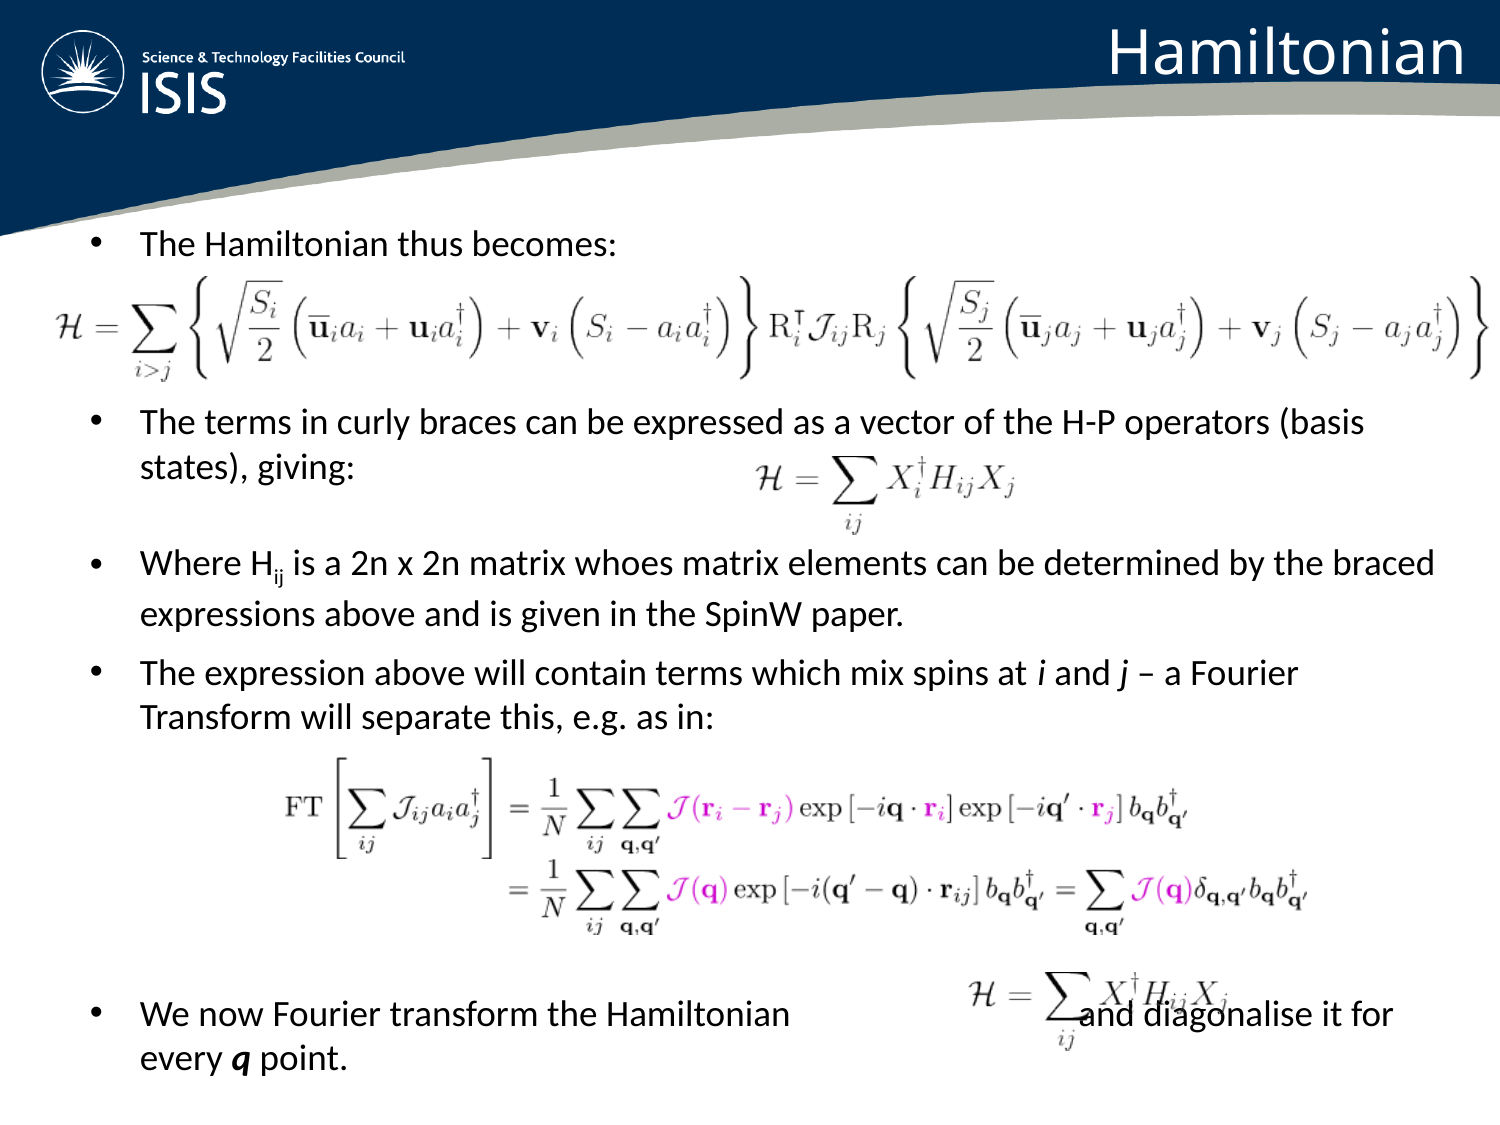

Hamiltonian
The Hamiltonian thus becomes:
The terms in curly braces can be expressed as a vector of the H-P operators (basis states), giving:
Where Hij is a 2n x 2n matrix whoes matrix elements can be determined by the braced expressions above and is given in the SpinW paper.
The expression above will contain terms which mix spins at i and j – a Fourier Transform will separate this, e.g. as in:
We now Fourier transform the Hamiltonian and diagonalise it for every q point.